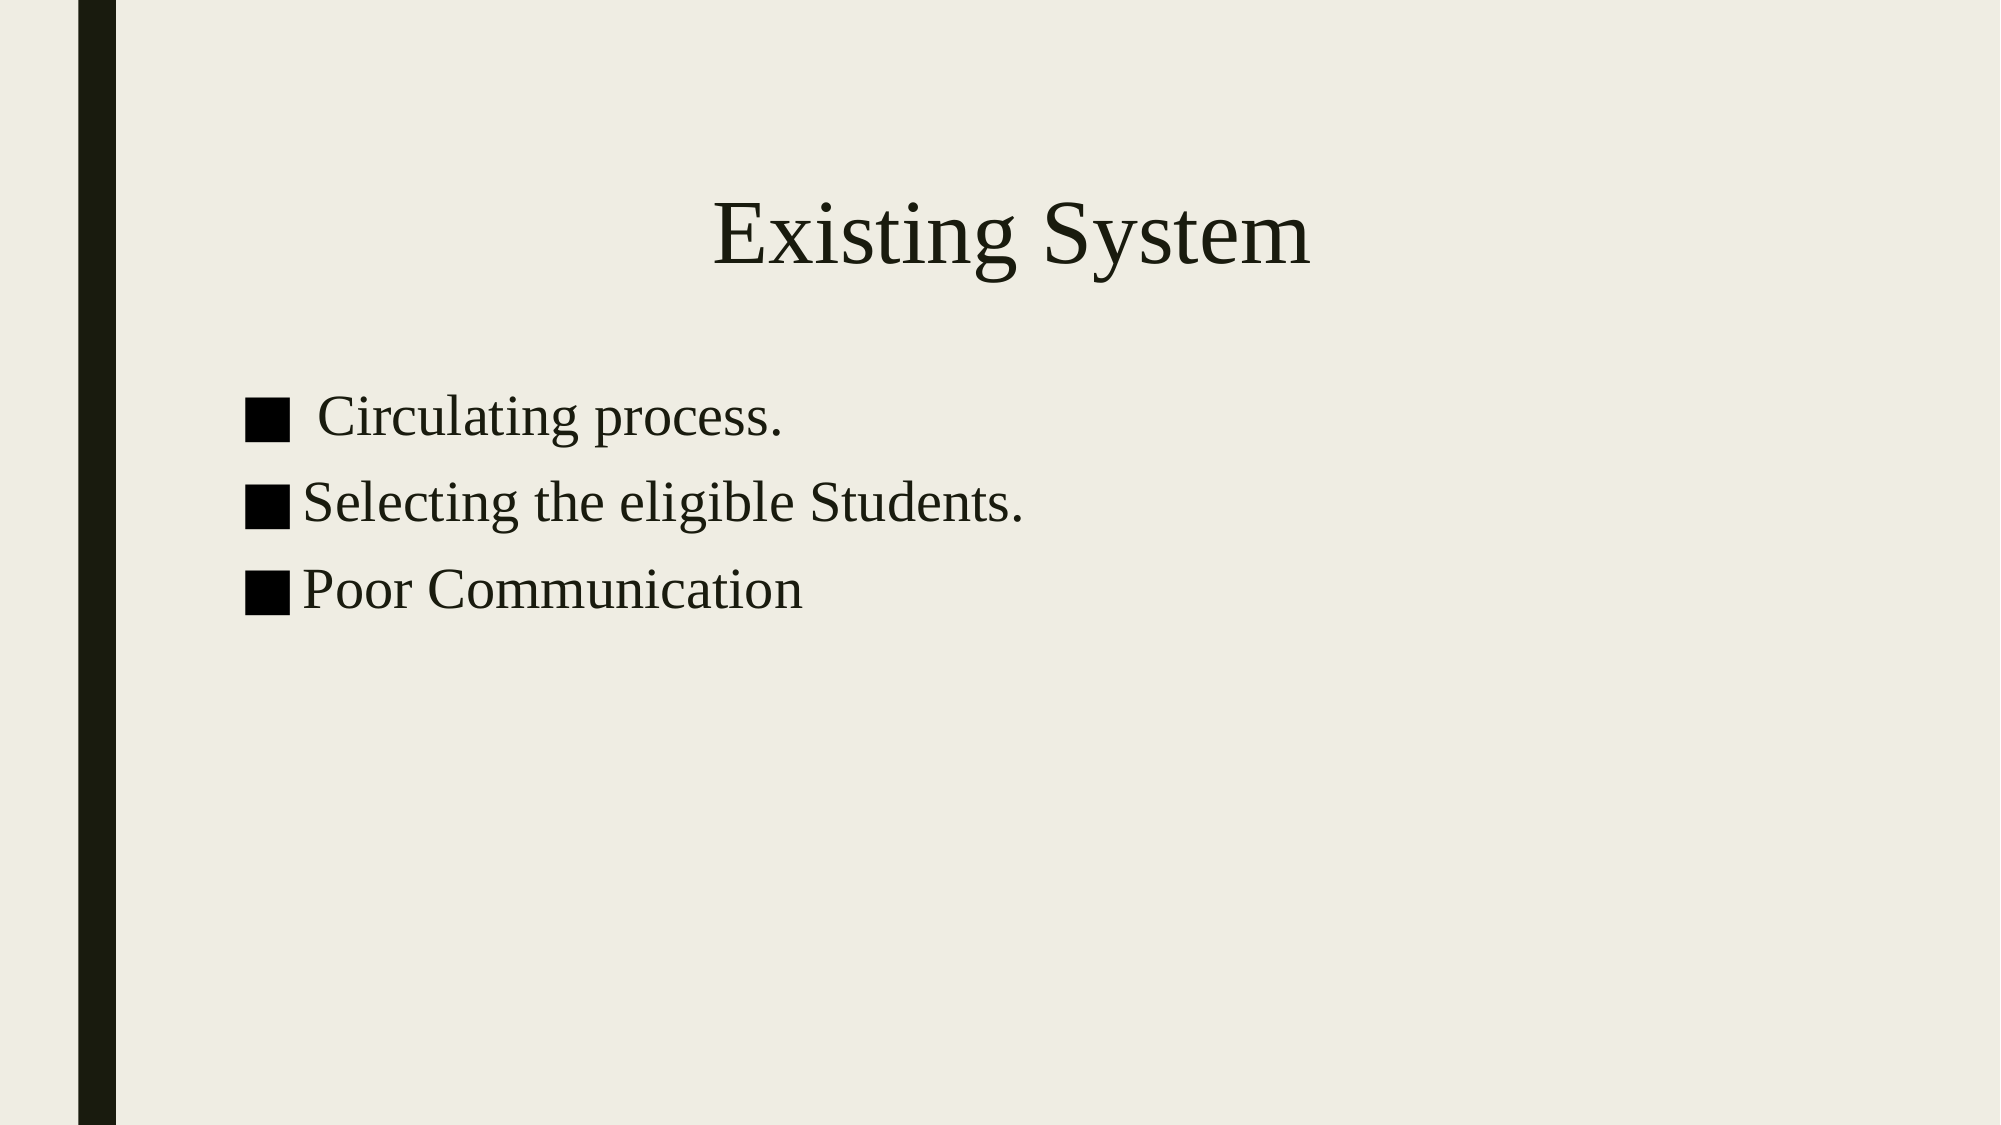

# Existing System
 Circulating process.
Selecting the eligible Students.
Poor Communication